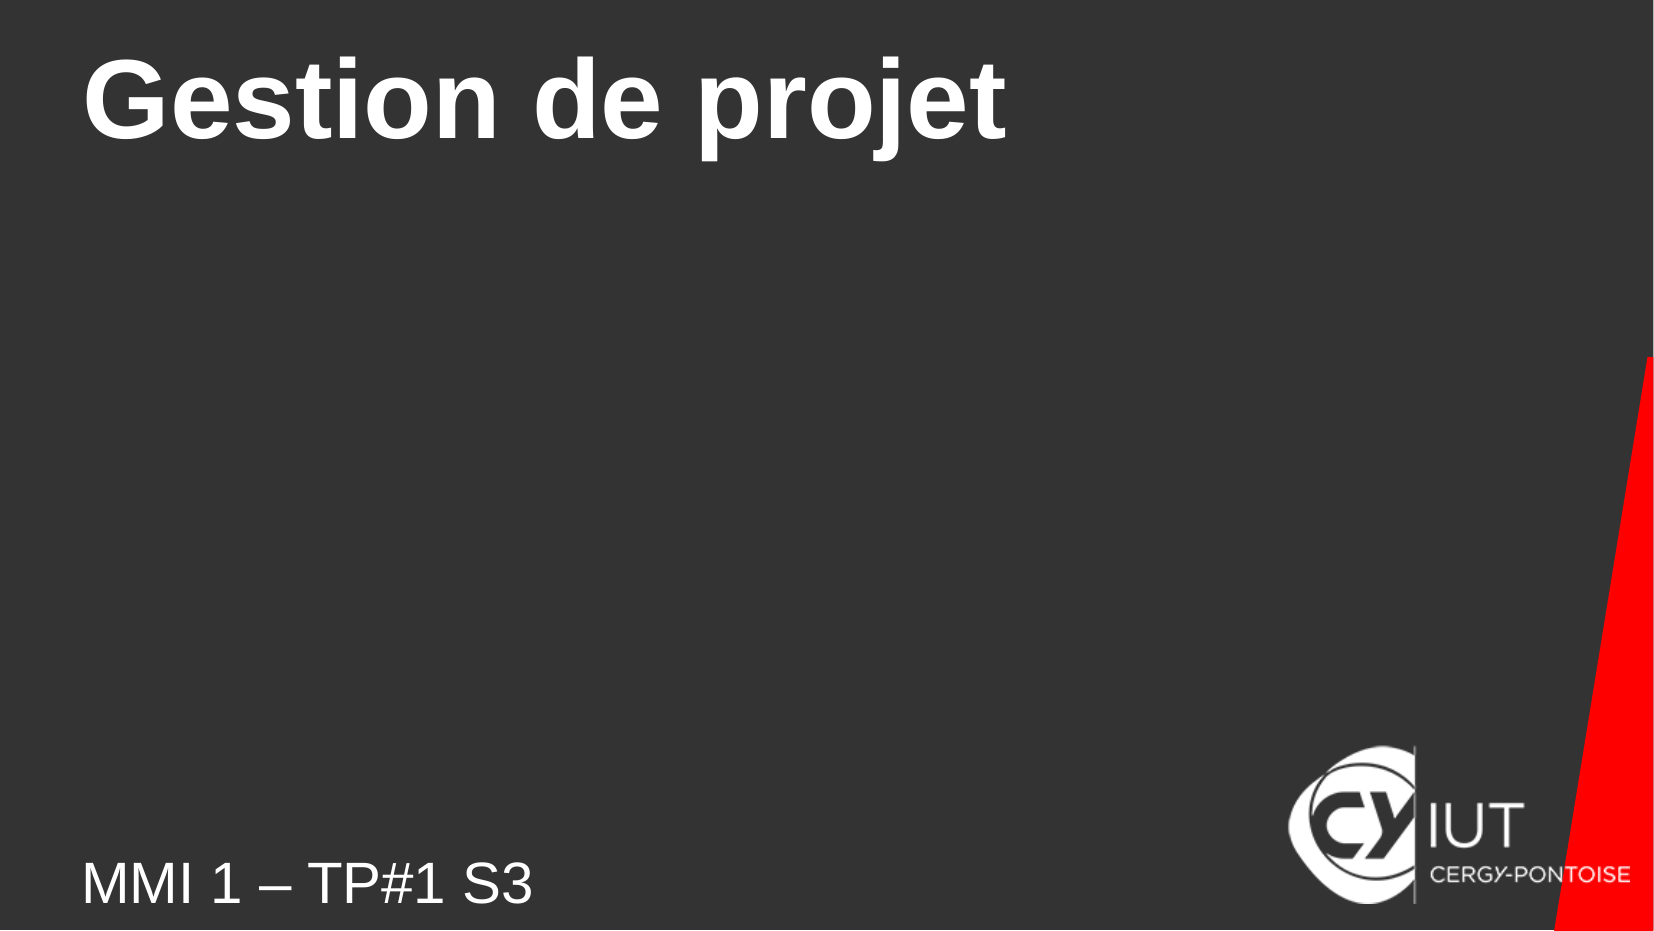

# Gestion de projet
MMI 1 – TP#1 S3